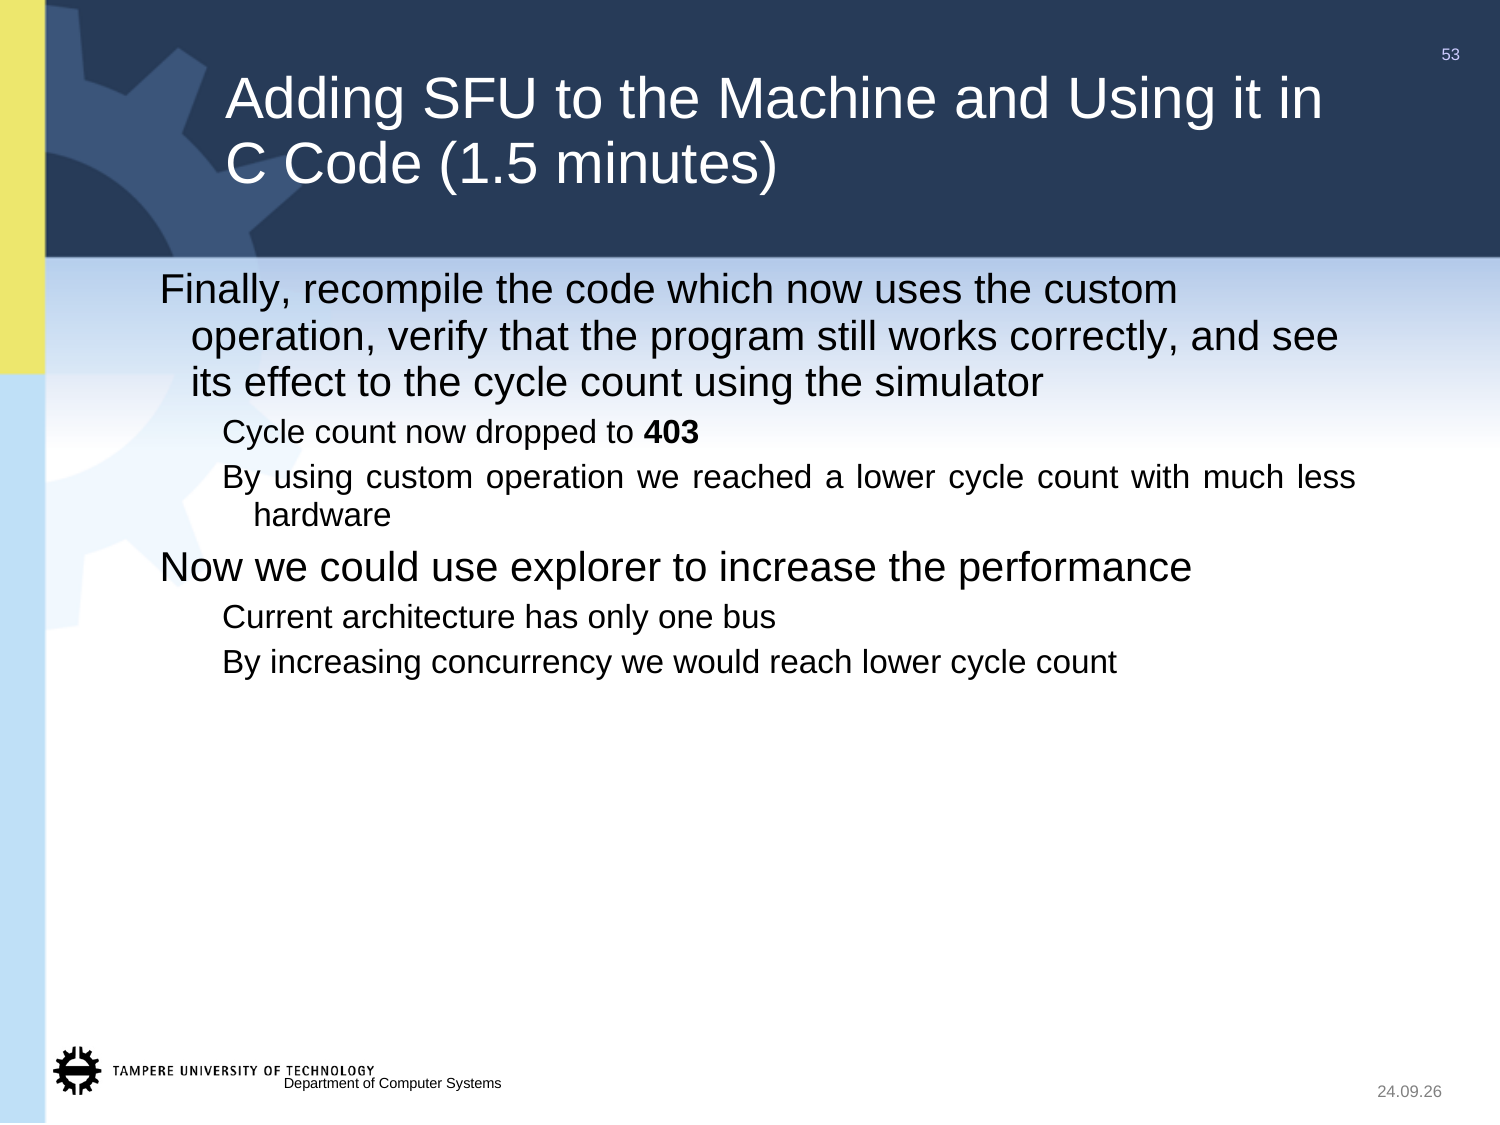

# Adding SFU to the Machine and Using it in C Code (1.5 minutes)
53
Finally, recompile the code which now uses the custom operation, verify that the program still works correctly, and see its effect to the cycle count using the simulator
Cycle count now dropped to 403
By using custom operation we reached a lower cycle count with much less hardware
Now we could use explorer to increase the performance
Current architecture has only one bus
By increasing concurrency we would reach lower cycle count